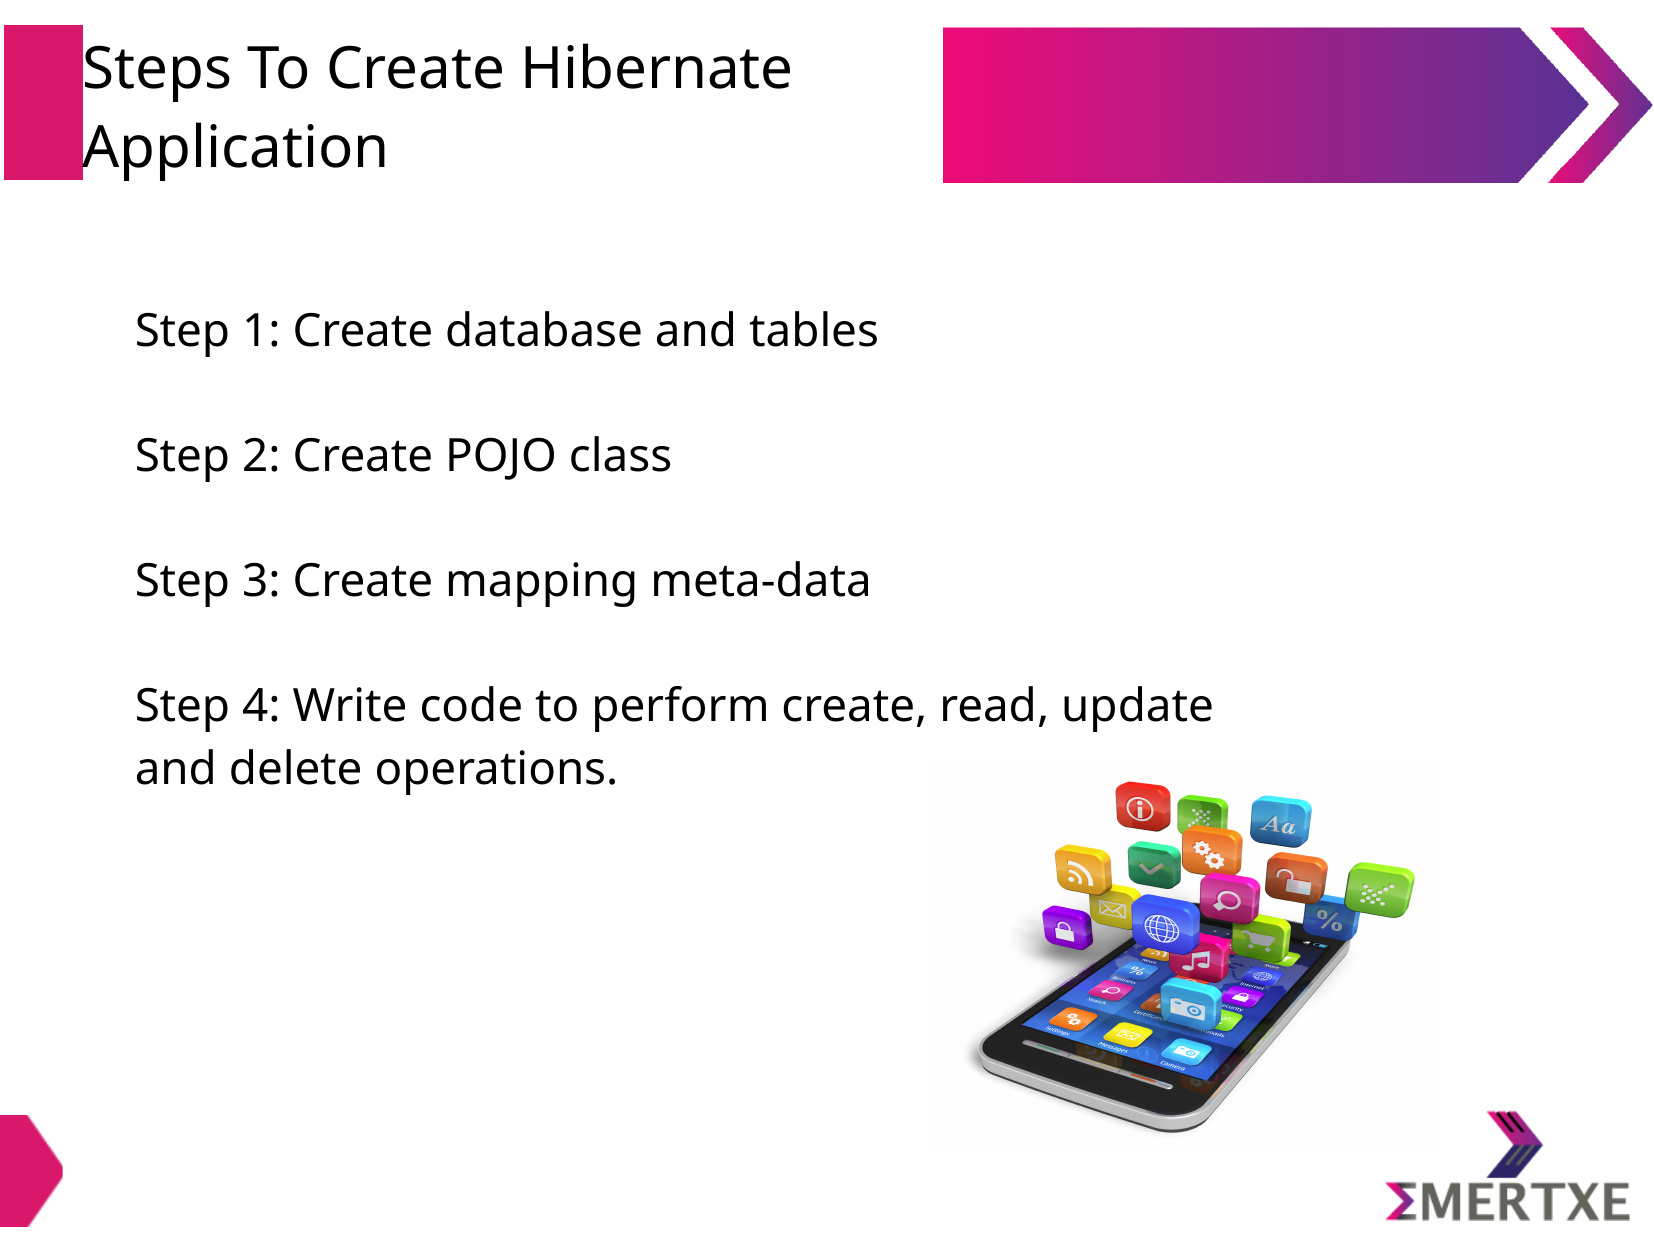

# Steps To Create Hibernate Application
Step 1: Create database and tables
Step 2: Create POJO class
Step 3: Create mapping meta-data
Step 4: Write code to perform create, read, update and delete operations.